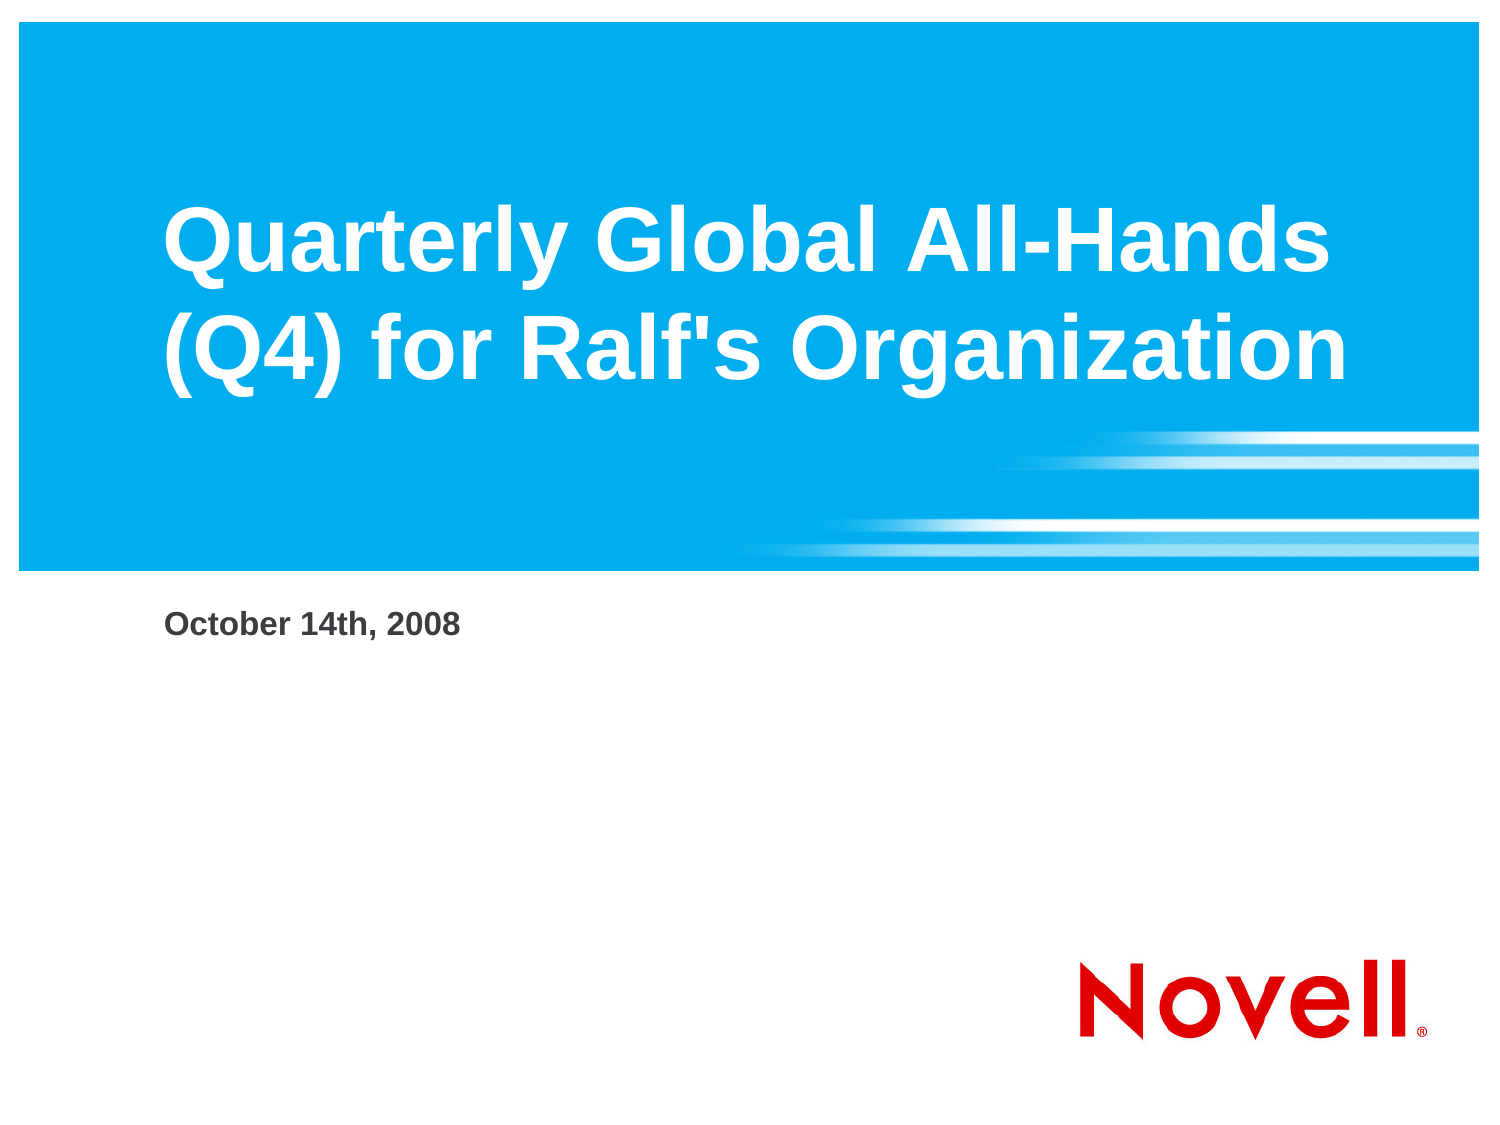

# Quarterly Global All-Hands (Q4) for Ralf's Organization
October 14th, 2008